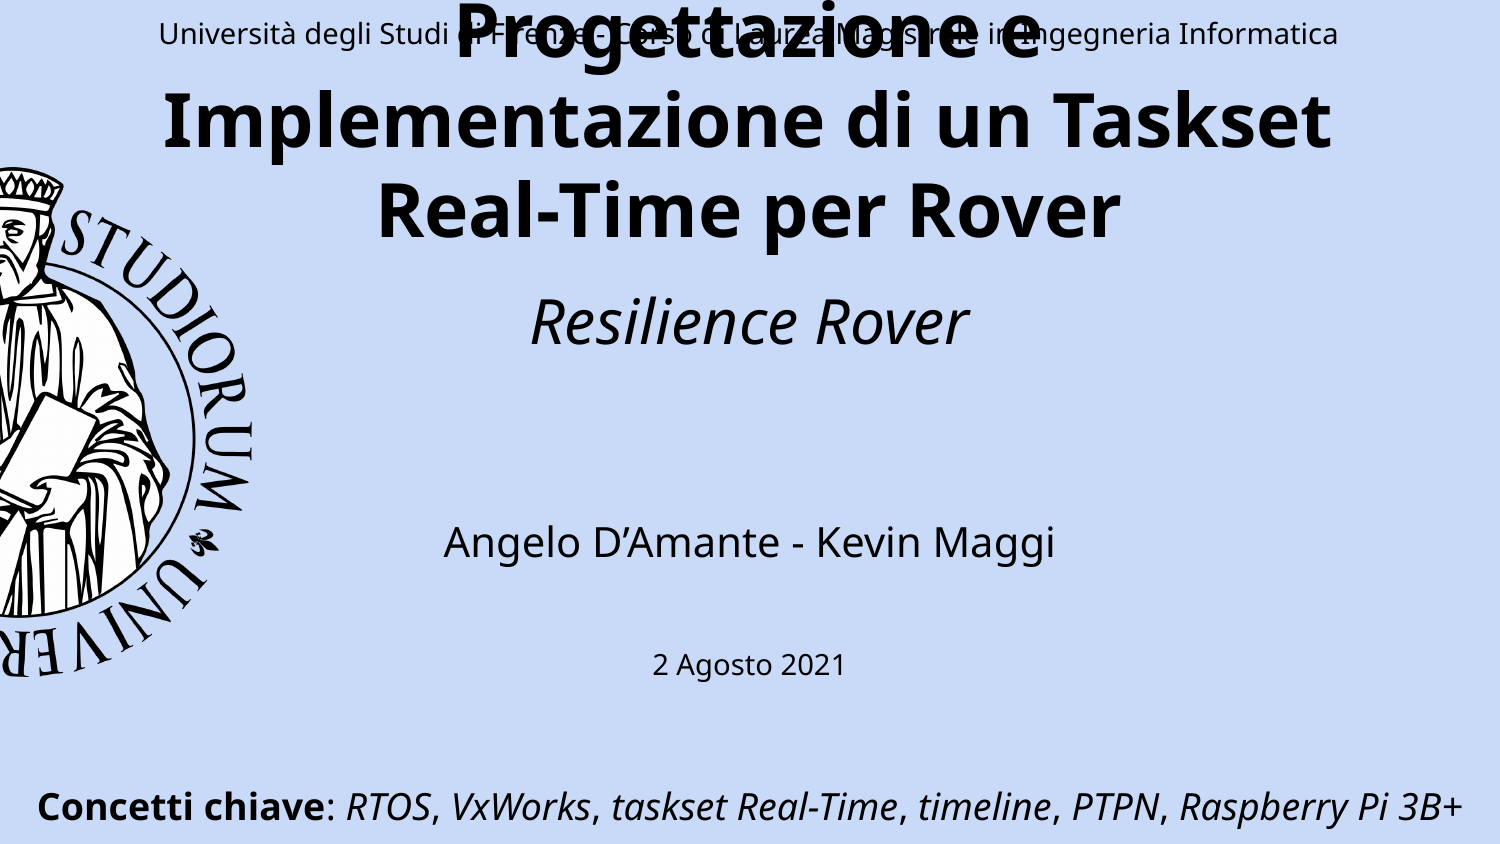

Università degli Studi di Firenze - Corso di Laurea Magistrale in Ingegneria Informatica
# Progettazione e Implementazione di un Taskset Real-Time per Rover
Resilience Rover
Angelo D’Amante - Kevin Maggi
2 Agosto 2021
Concetti chiave: RTOS, VxWorks, taskset Real-Time, timeline, PTPN, Raspberry Pi 3B+